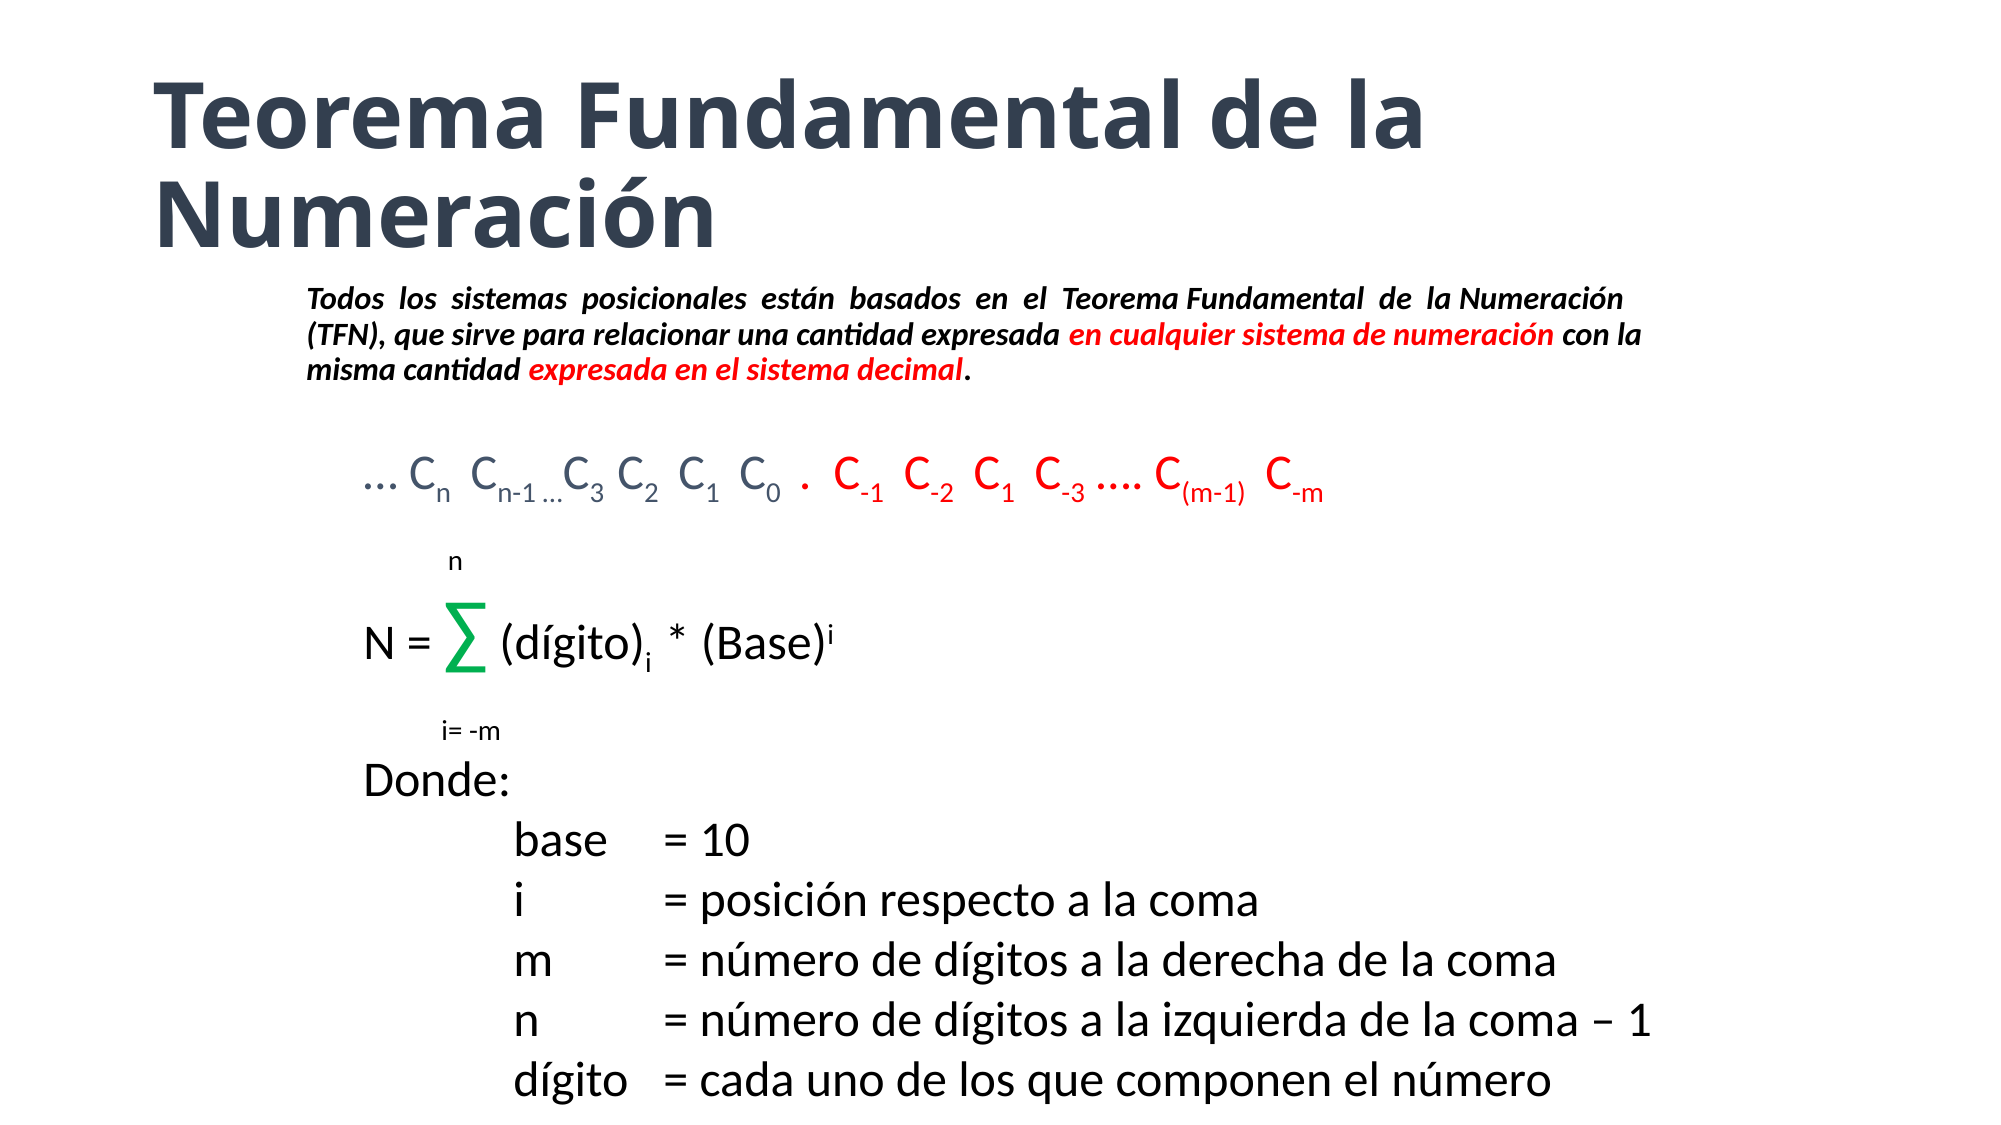

# Teorema Fundamental de la Numeración
Todos los sistemas posicionales están basados en el Teorema Fundamental de la Numeración (TFN), que sirve para relacionar una cantidad expresada en cualquier sistema de numeración con la misma cantidad expresada en el sistema decimal.
… Cn Cn-1 …C3 C2 C1 C0 . C-1 C-2 C1 C-3 …. C(m-1) C-m
 n
N = ∑ (dígito)i * (Base)i
 i= -m
Donde:
	base	= 10
	i	= posición respecto a la coma
	m 	= número de dígitos a la derecha de la coma
	n 	= número de dígitos a la izquierda de la coma – 1
	dígito 	= cada uno de los que componen el número